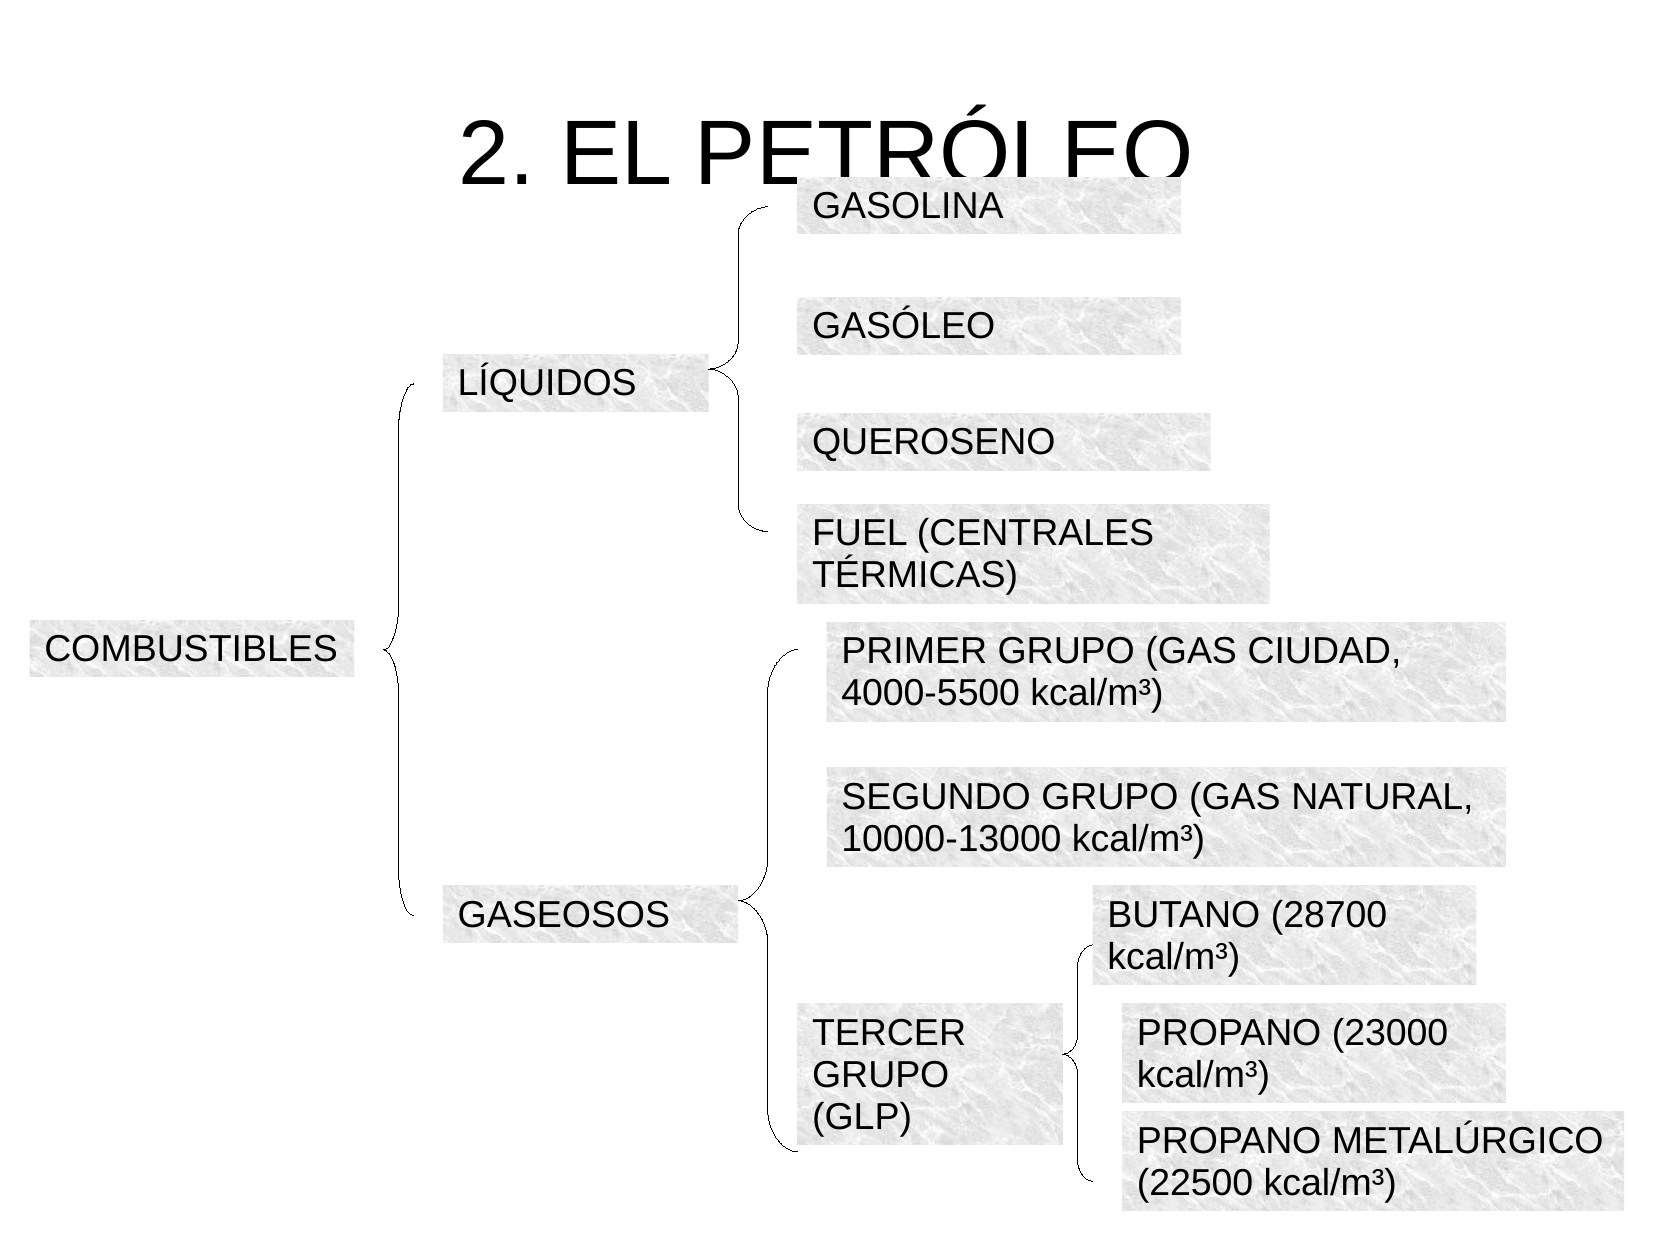

# 2. EL PETRÓLEO
GASOLINA
GASÓLEO
LÍQUIDOS
QUEROSENO
FUEL (CENTRALES TÉRMICAS)
COMBUSTIBLES
PRIMER GRUPO (GAS CIUDAD, 4000-5500 kcal/m³)
PRIMER GRUPO (GAS CIUDAD, 4000-5500 kcal/m³)
PRIMER GRUPO (GAS CIUDAD, 4000-5500 kcal/m³)
PRIMER GRUPO (GAS CIUDAD, 4000-5500 kcal/m³)
SEGUNDO GRUPO (GAS NATURAL, 10000-13000 kcal/m³)
GASEOSOS
BUTANO (28700 kcal/m³)
TERCER GRUPO (GLP)
PROPANO (23000 kcal/m³)
PROPANO METALÚRGICO (22500 kcal/m³)